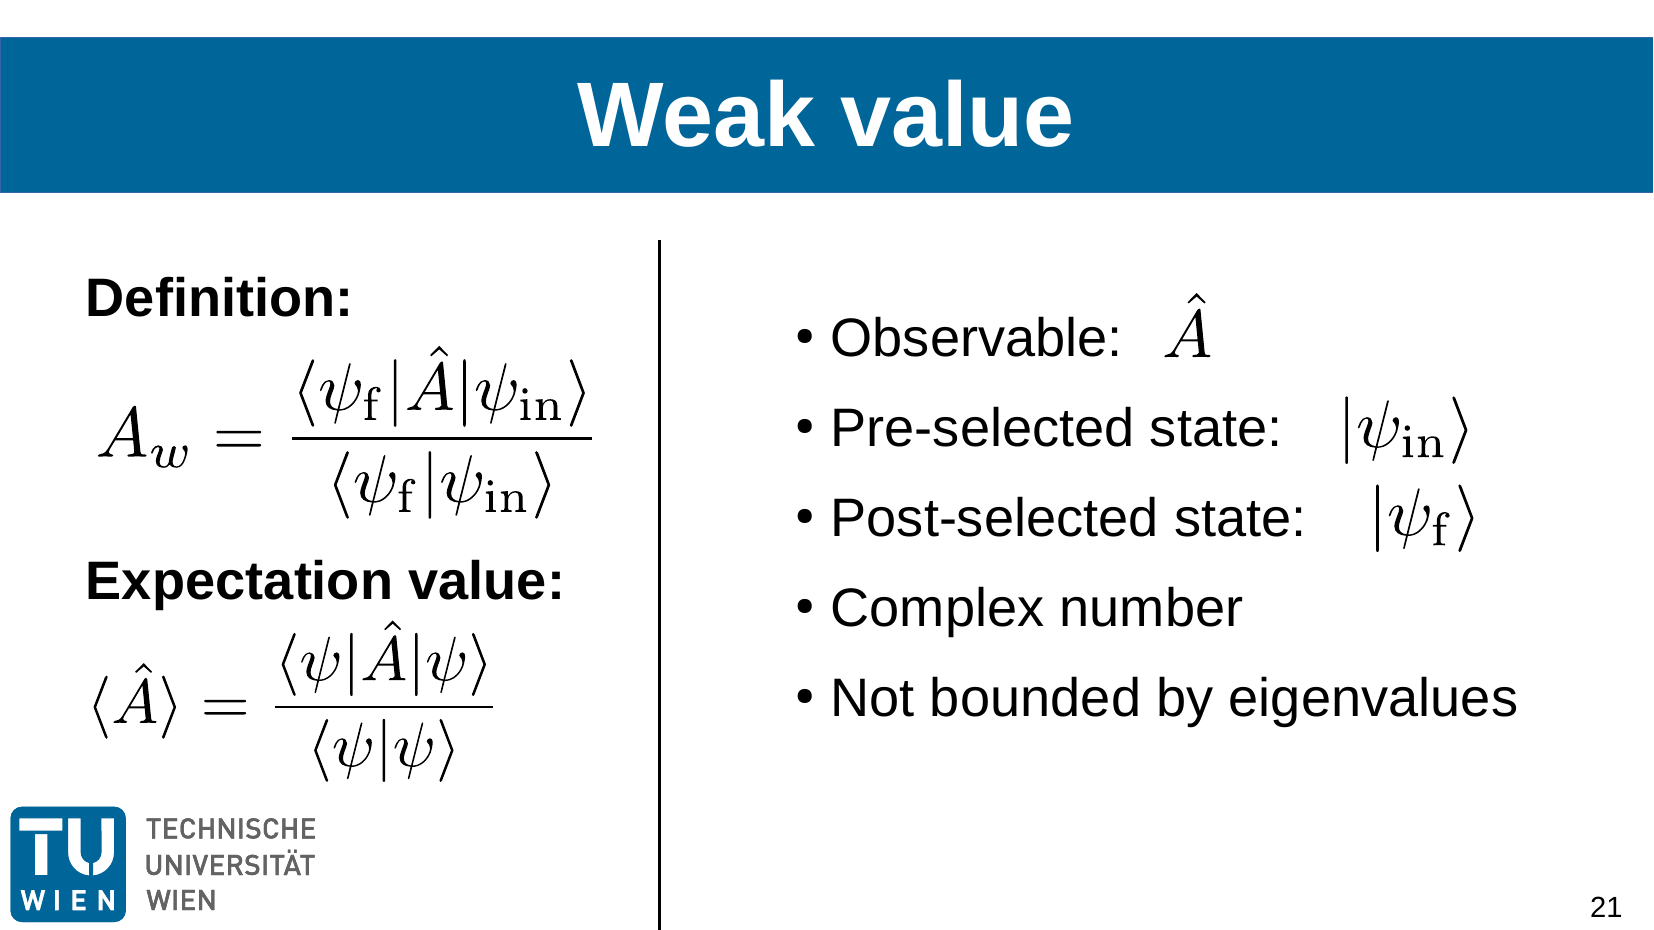

Weak value
Observable:
Pre-selected state:
Post-selected state:
Complex number
Not bounded by eigenvalues
Definition:
# Expectation value: